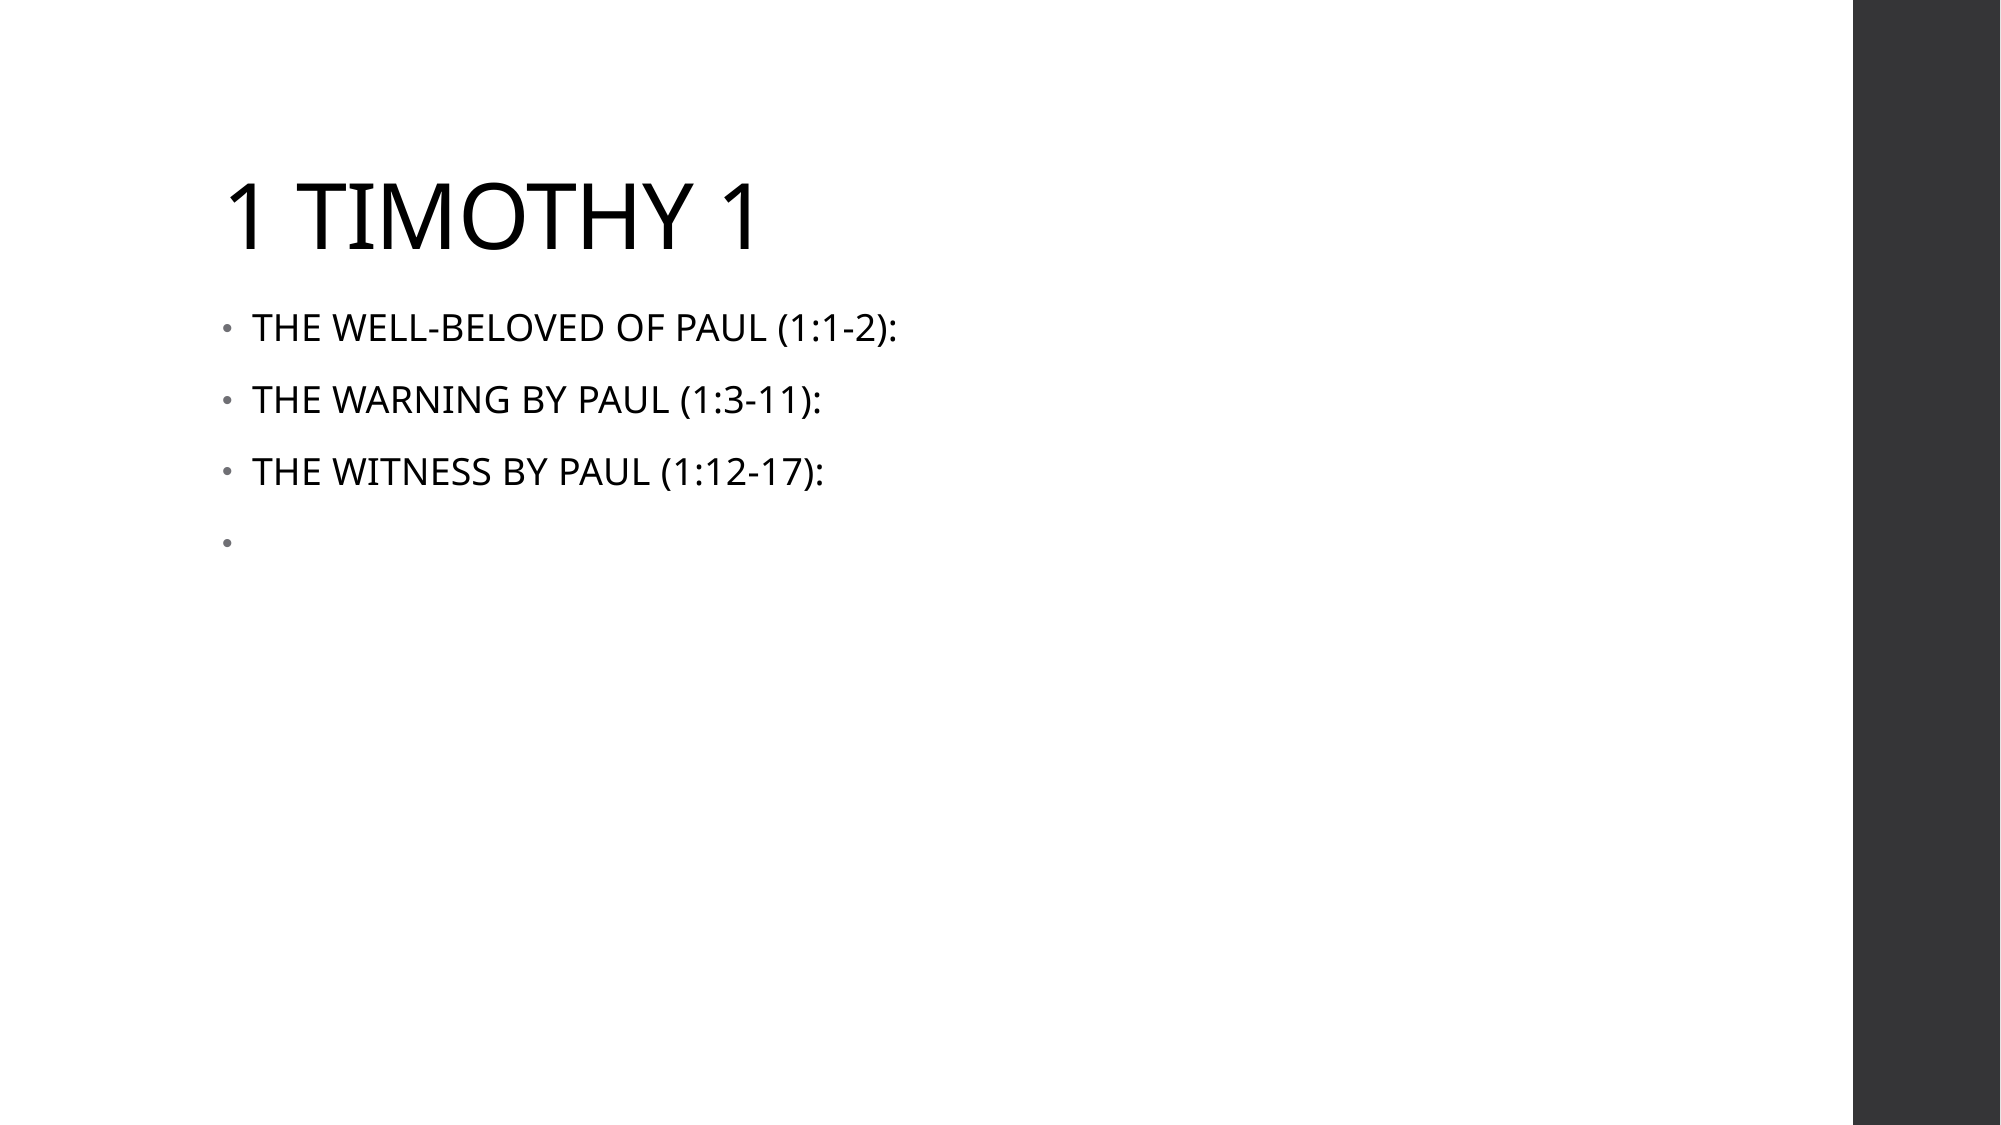

# 1 TIMOTHY 1
THE WELL-BELOVED OF PAUL (1:1-2):
THE WARNING BY PAUL (1:3-11):
THE WITNESS BY PAUL (1:12-17):